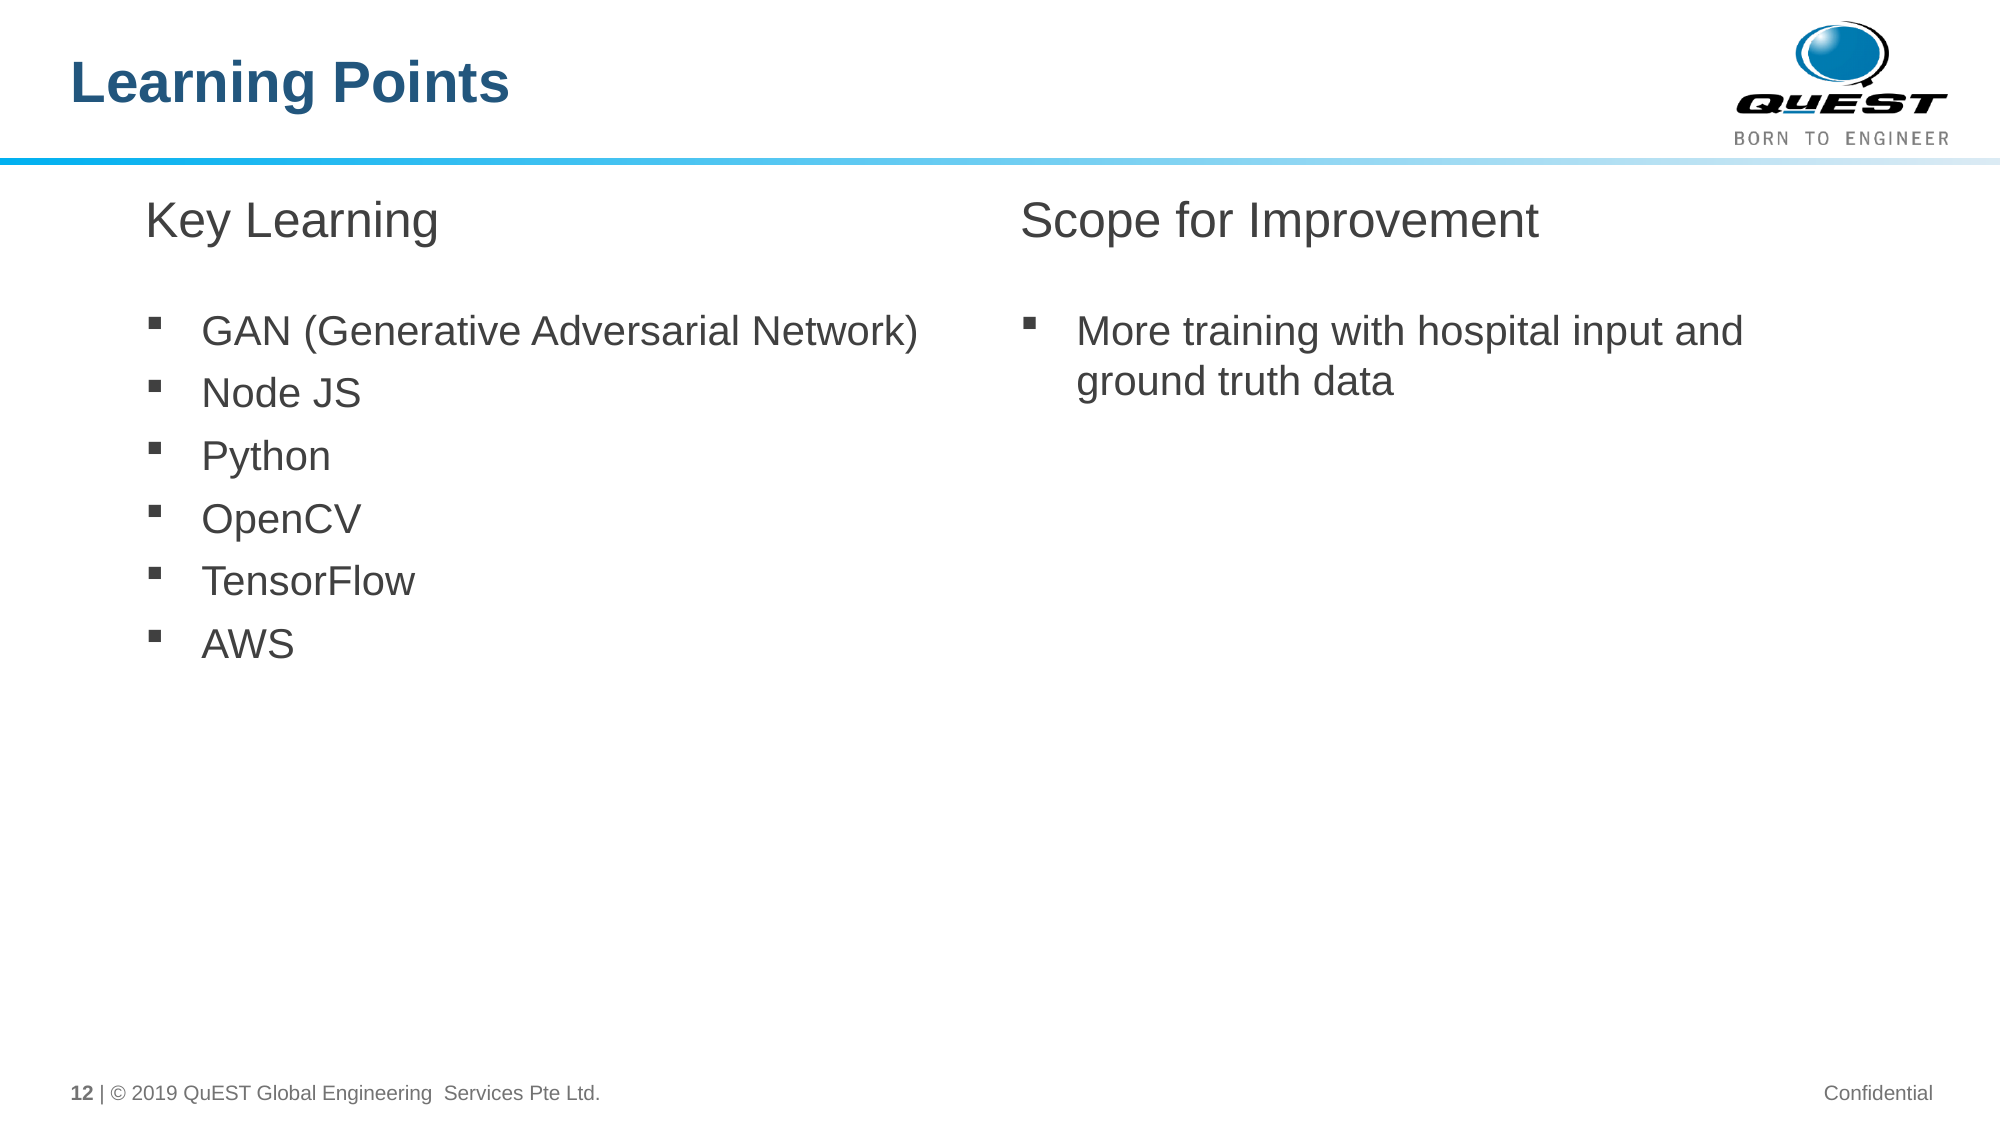

Learning Points
# Key Learning
Scope for Improvement
GAN (Generative Adversarial Network)
Node JS
Python
OpenCV
TensorFlow
AWS
More training with hospital input and ground truth data